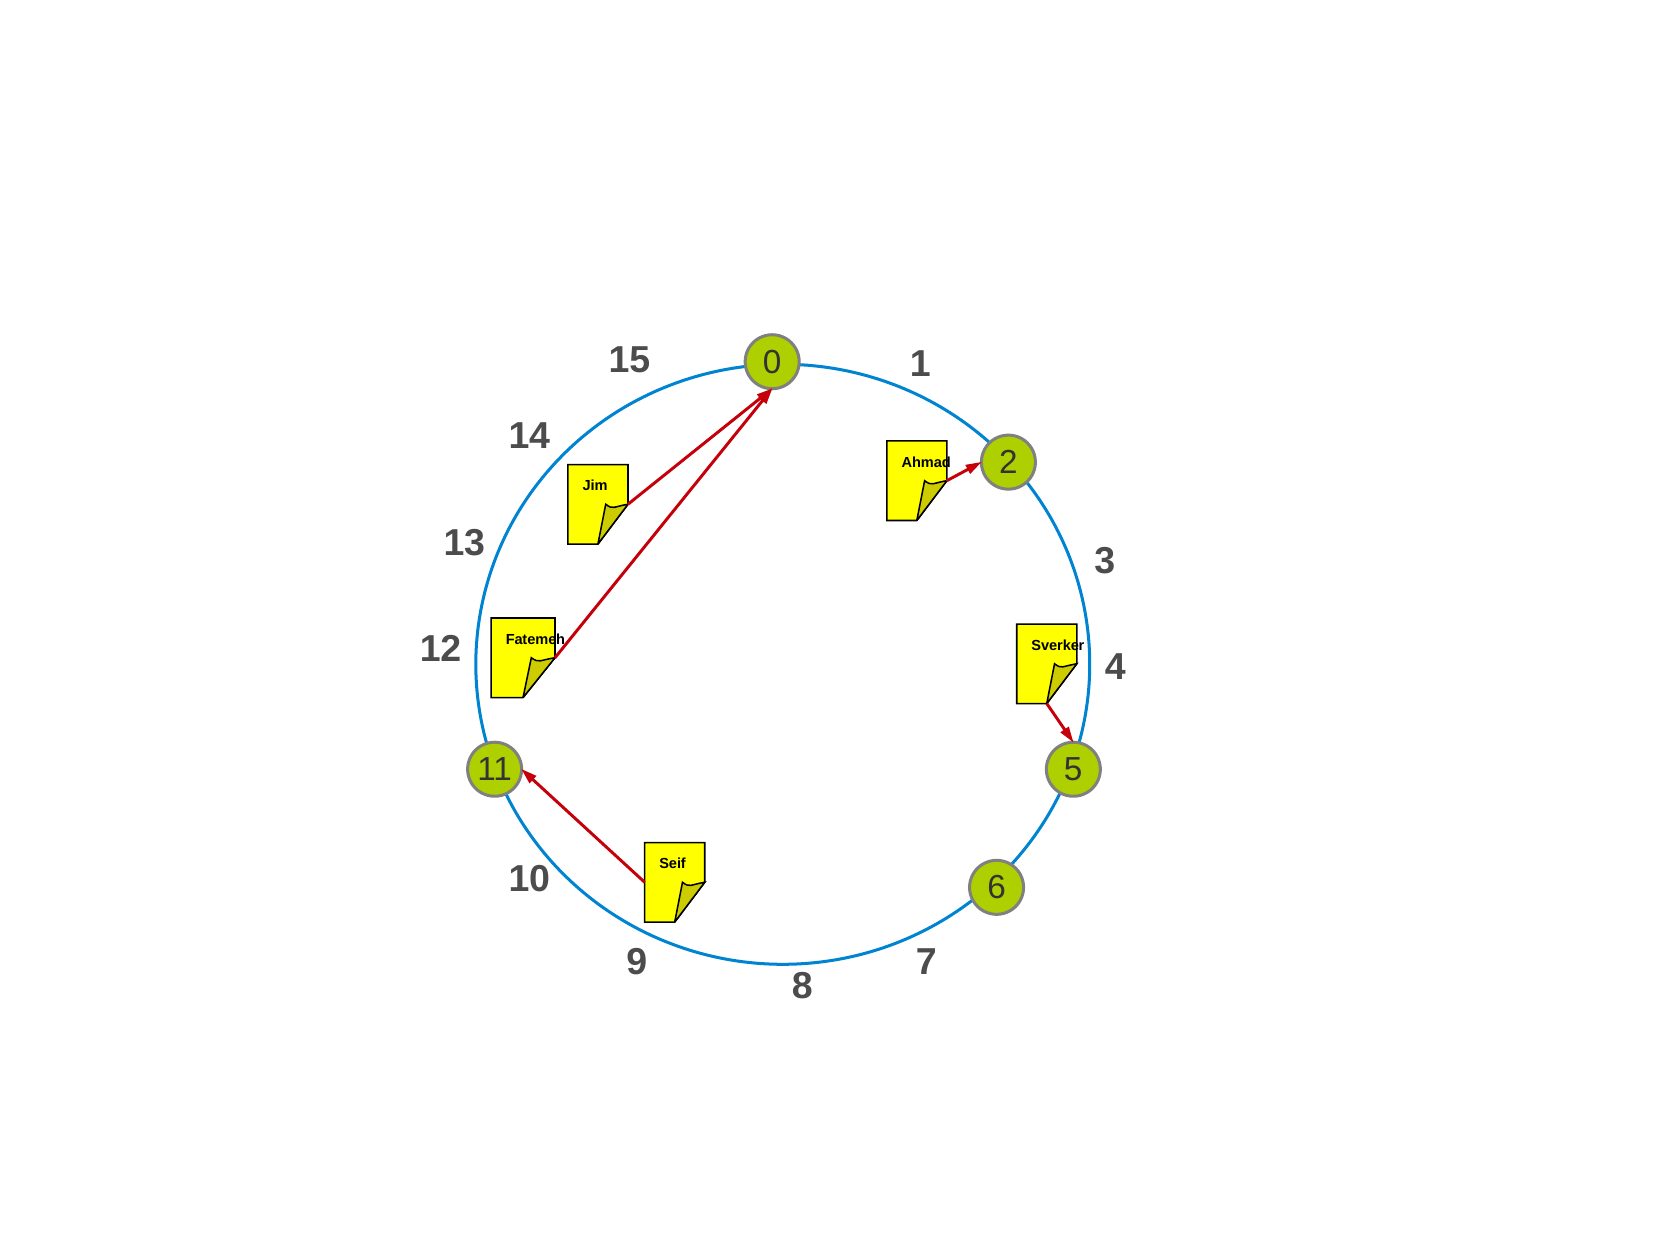

15
0
1
14
2
Ahmad
Jim
13
3
Fatemeh
12
Sverker
4
11
5
Seif
10
6
9
7
8